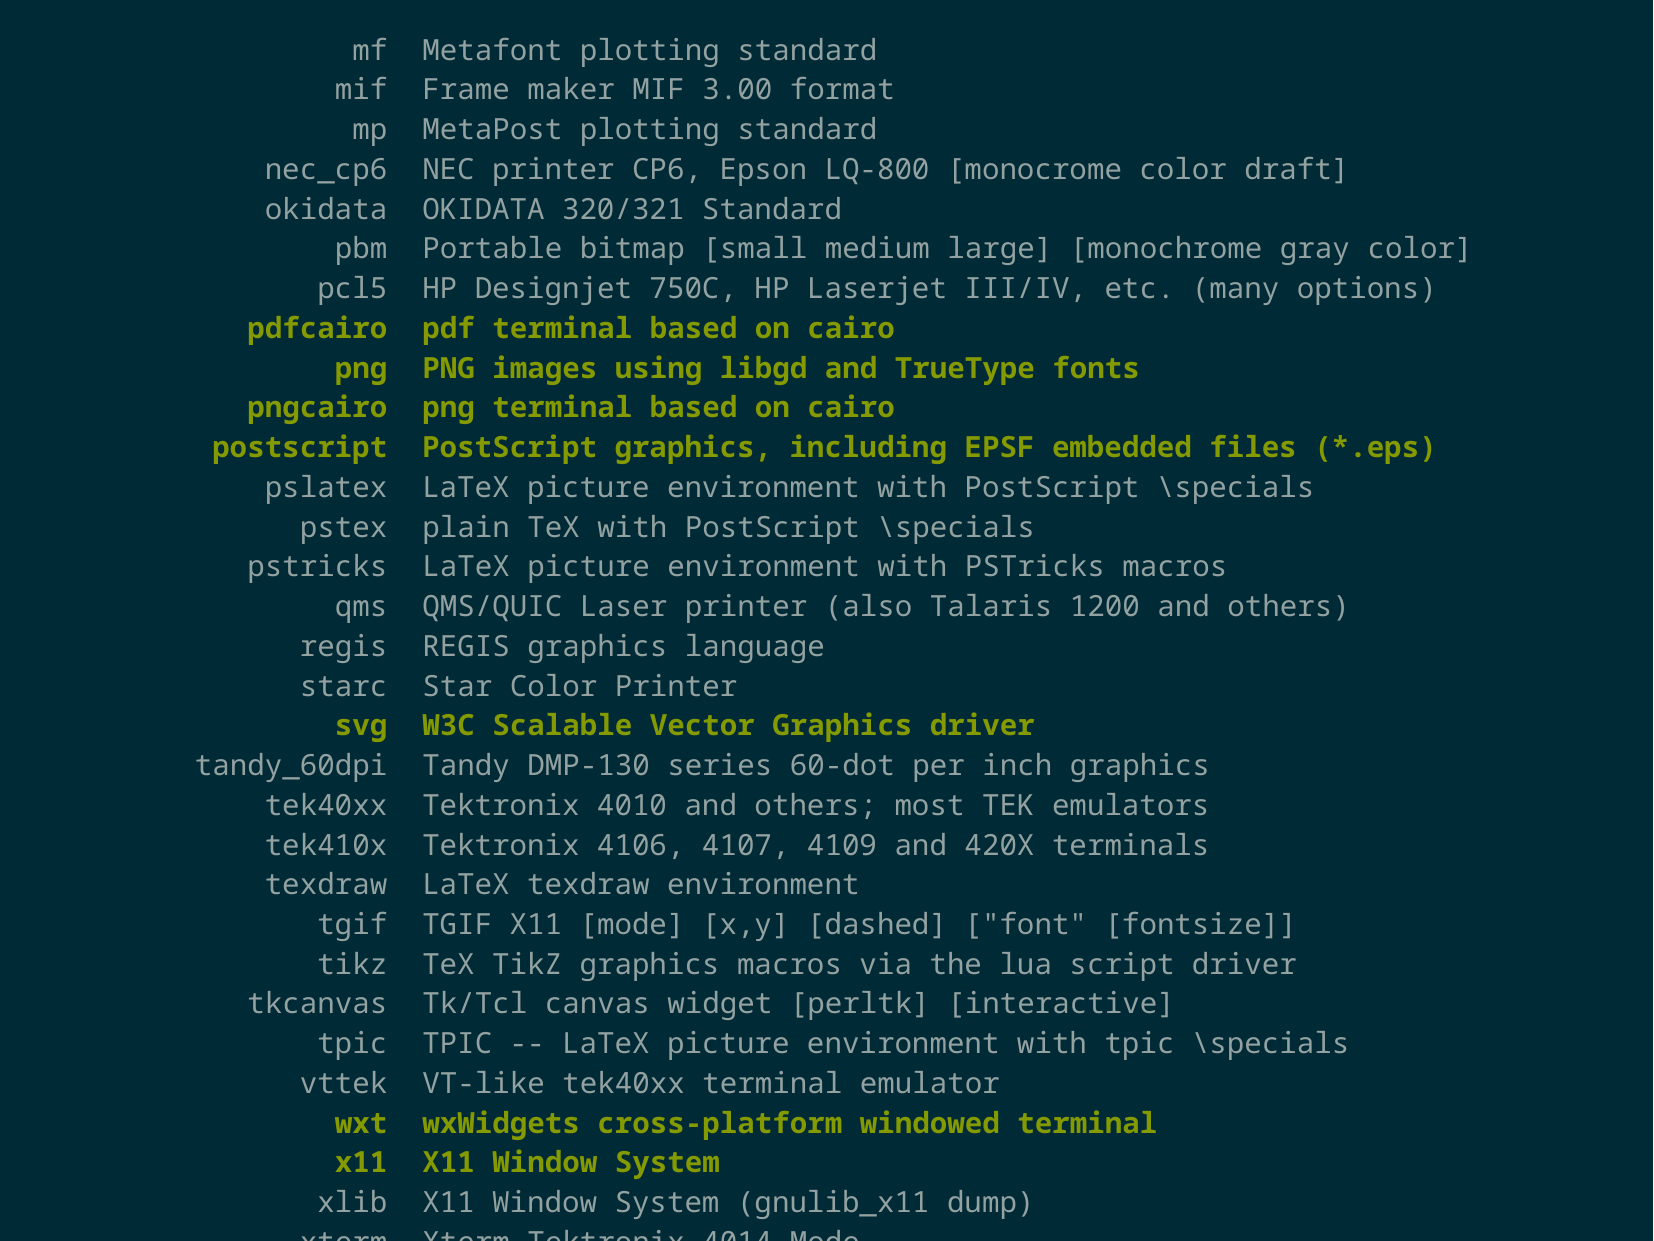

mf Metafont plotting standard
 mif Frame maker MIF 3.00 format
 mp MetaPost plotting standard
 nec_cp6 NEC printer CP6, Epson LQ-800 [monocrome color draft]
 okidata OKIDATA 320/321 Standard
 pbm Portable bitmap [small medium large] [monochrome gray color]
 pcl5 HP Designjet 750C, HP Laserjet III/IV, etc. (many options)
 pdfcairo pdf terminal based on cairo
 png PNG images using libgd and TrueType fonts
 pngcairo png terminal based on cairo
 postscript PostScript graphics, including EPSF embedded files (*.eps)
 pslatex LaTeX picture environment with PostScript \specials
 pstex plain TeX with PostScript \specials
 pstricks LaTeX picture environment with PSTricks macros
 qms QMS/QUIC Laser printer (also Talaris 1200 and others)
 regis REGIS graphics language
 starc Star Color Printer
 svg W3C Scalable Vector Graphics driver
 tandy_60dpi Tandy DMP-130 series 60-dot per inch graphics
 tek40xx Tektronix 4010 and others; most TEK emulators
 tek410x Tektronix 4106, 4107, 4109 and 420X terminals
 texdraw LaTeX texdraw environment
 tgif TGIF X11 [mode] [x,y] [dashed] ["font" [fontsize]]
 tikz TeX TikZ graphics macros via the lua script driver
 tkcanvas Tk/Tcl canvas widget [perltk] [interactive]
 tpic TPIC -- LaTeX picture environment with tpic \specials
 vttek VT-like tek40xx terminal emulator
 wxt wxWidgets cross-platform windowed terminal
 x11 X11 Window System
 xlib X11 Window System (gnulib_x11 dump)
 xterm Xterm Tektronix 4014 Mode